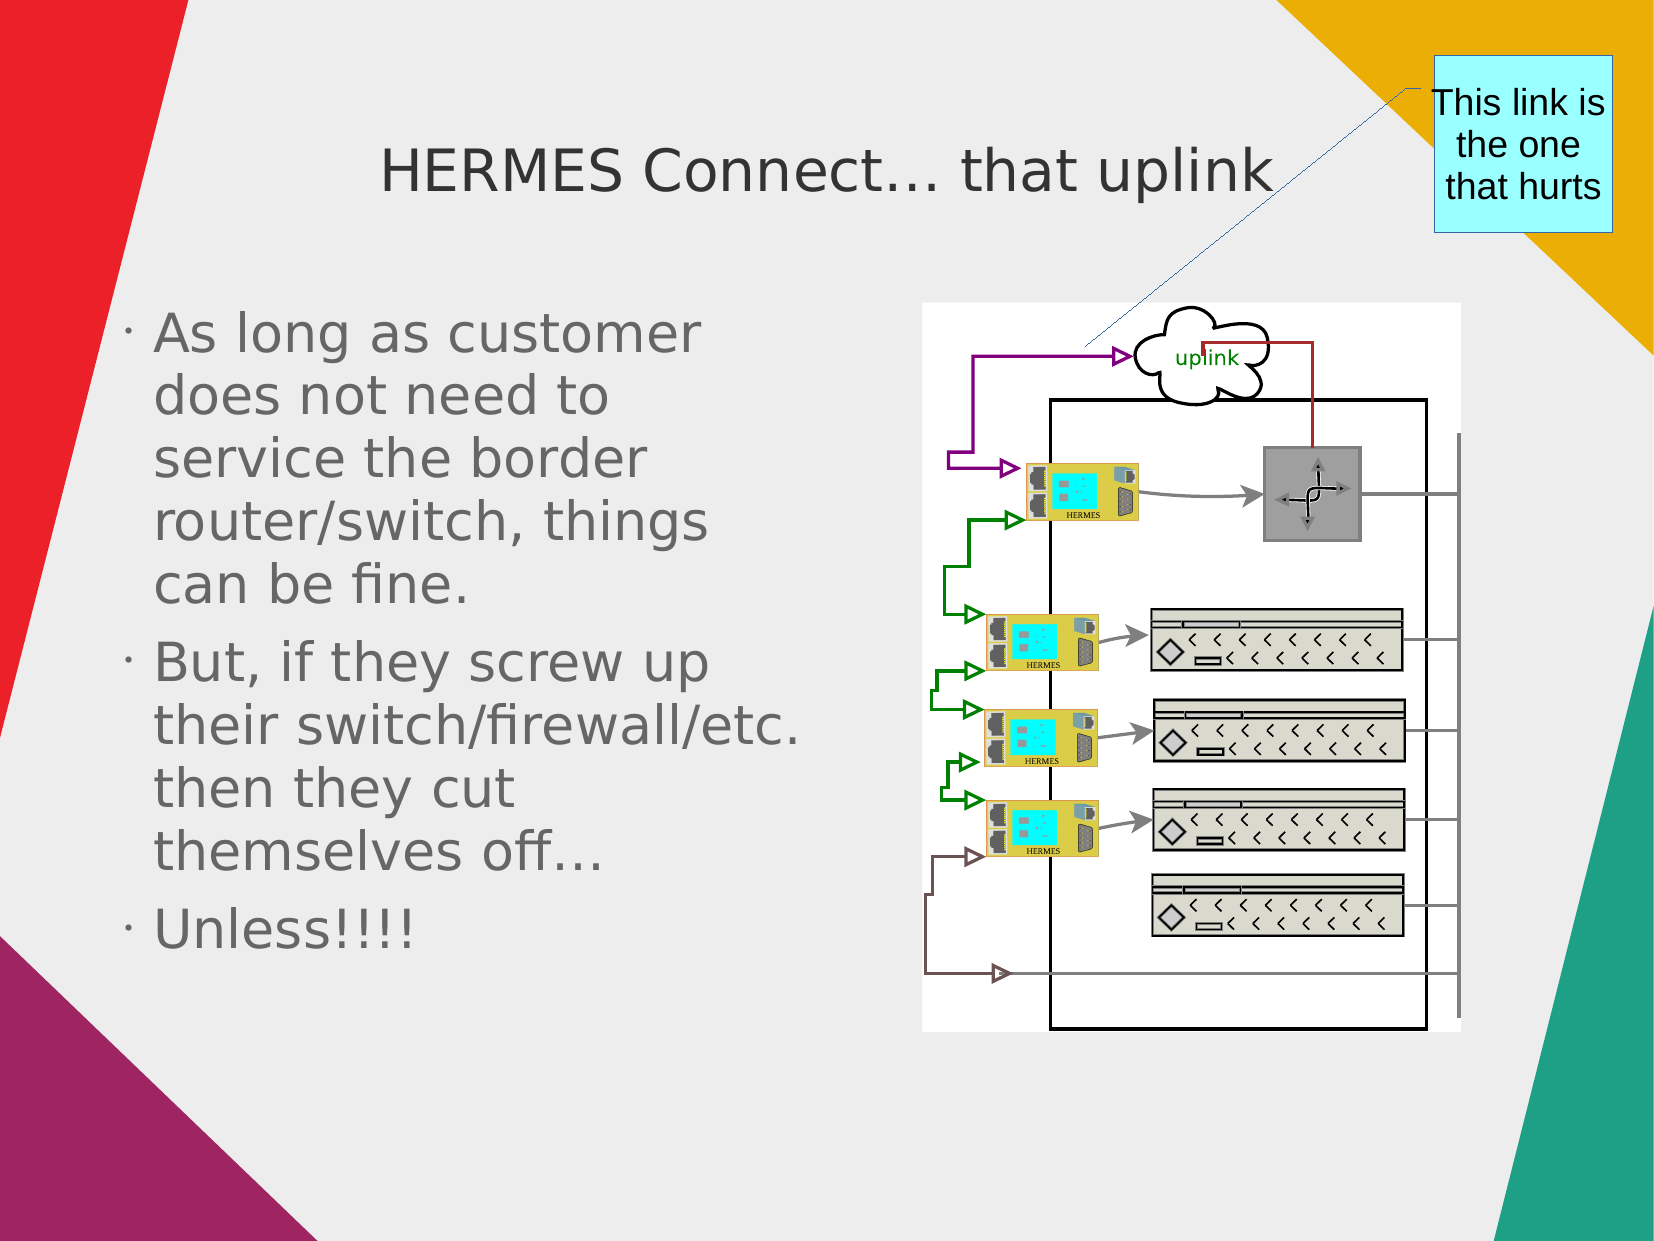

This link is
the one
that hurts
# HERMES Connect… that uplink
As long as customer does not need to service the border router/switch, things can be fine.
But, if they screw up their switch/firewall/etc. then they cut themselves off…
Unless!!!!